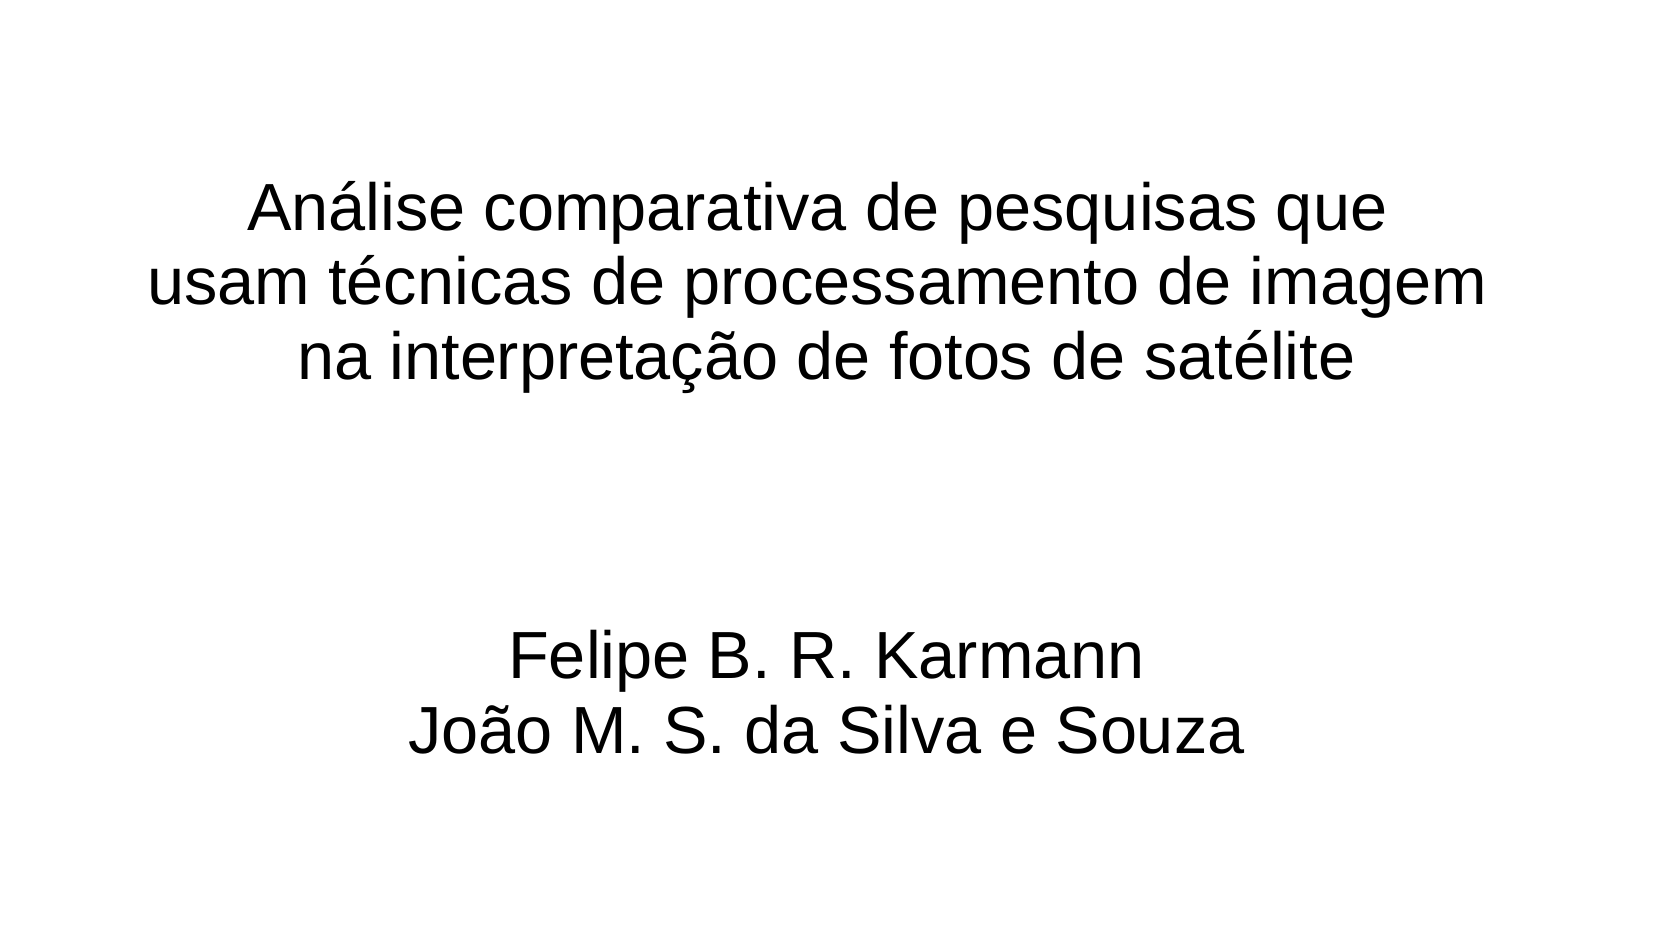

# Análise comparativa de pesquisas que
usam técnicas de processamento de imagem
na interpretação de fotos de satélite
Felipe B. R. Karmann
João M. S. da Silva e Souza